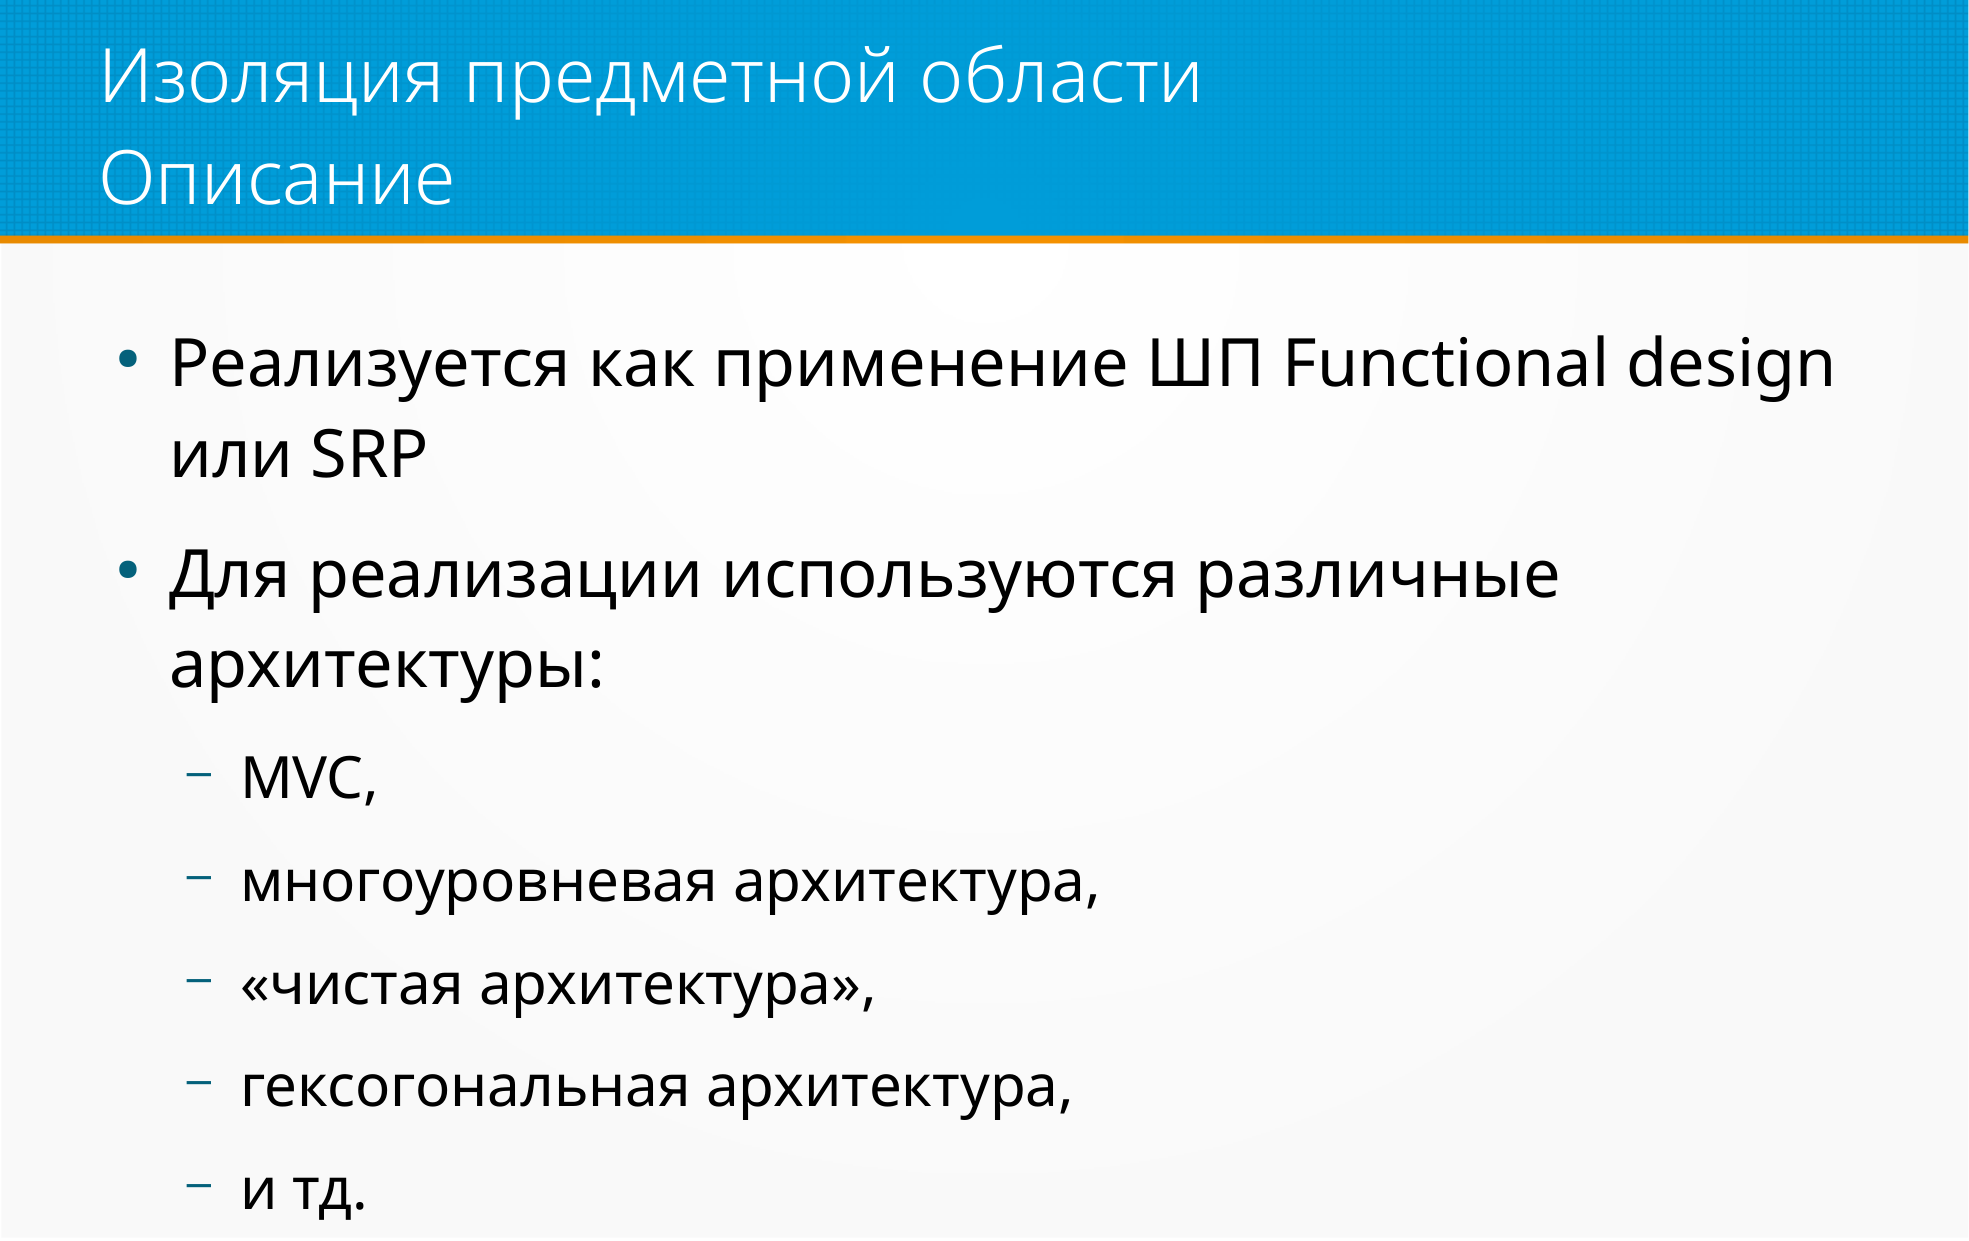

# Изоляция предметной области
Описание
Реализуется как применение ШП Functional design или SRP
Для реализации используются различные архитектуры:
MVC,
многоуровневая архитектура,
«чистая архитектура»,
гексогональная архитектура,
и тд.